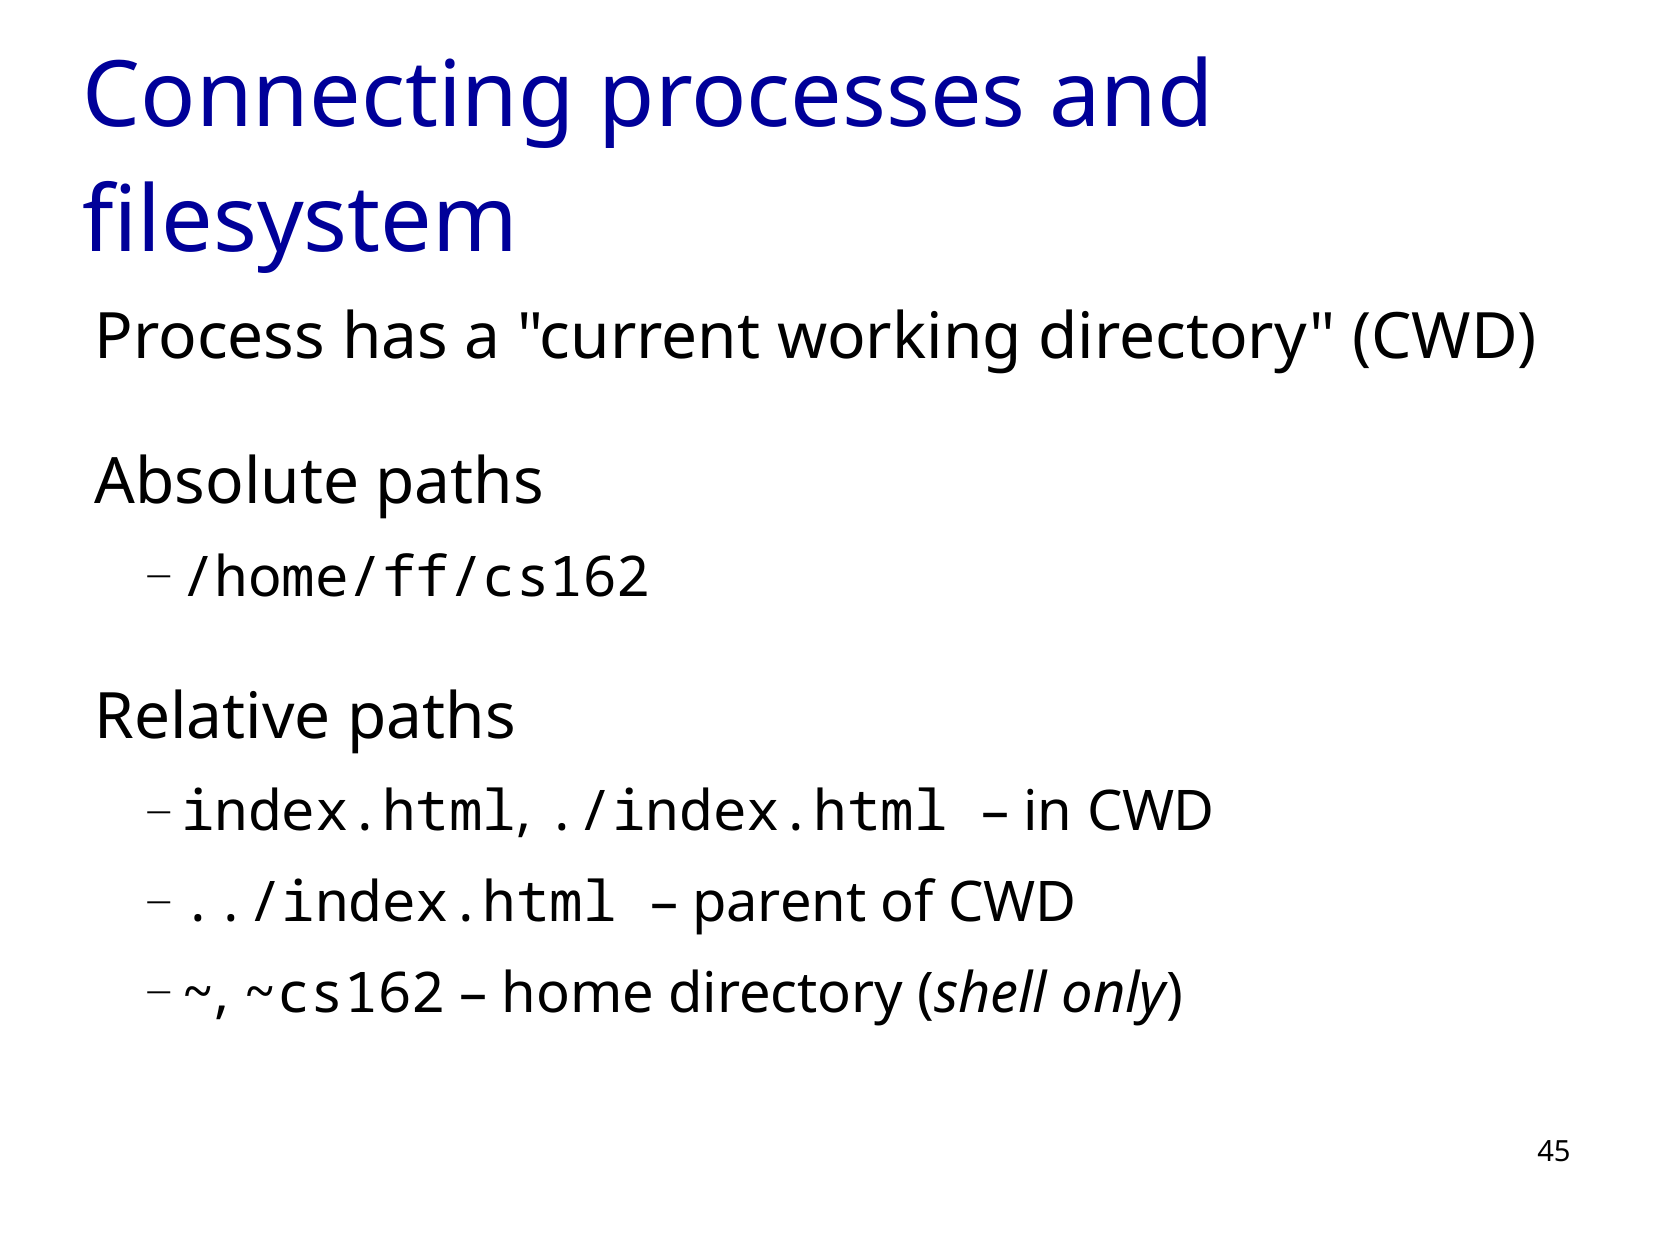

# Connecting processes and filesystem
Process has a "current working directory" (CWD)
Absolute paths
/home/ff/cs162
Relative paths
index.html, ./index.html – in CWD
../index.html – parent of CWD
~, ~cs162 – home directory (shell only)
45